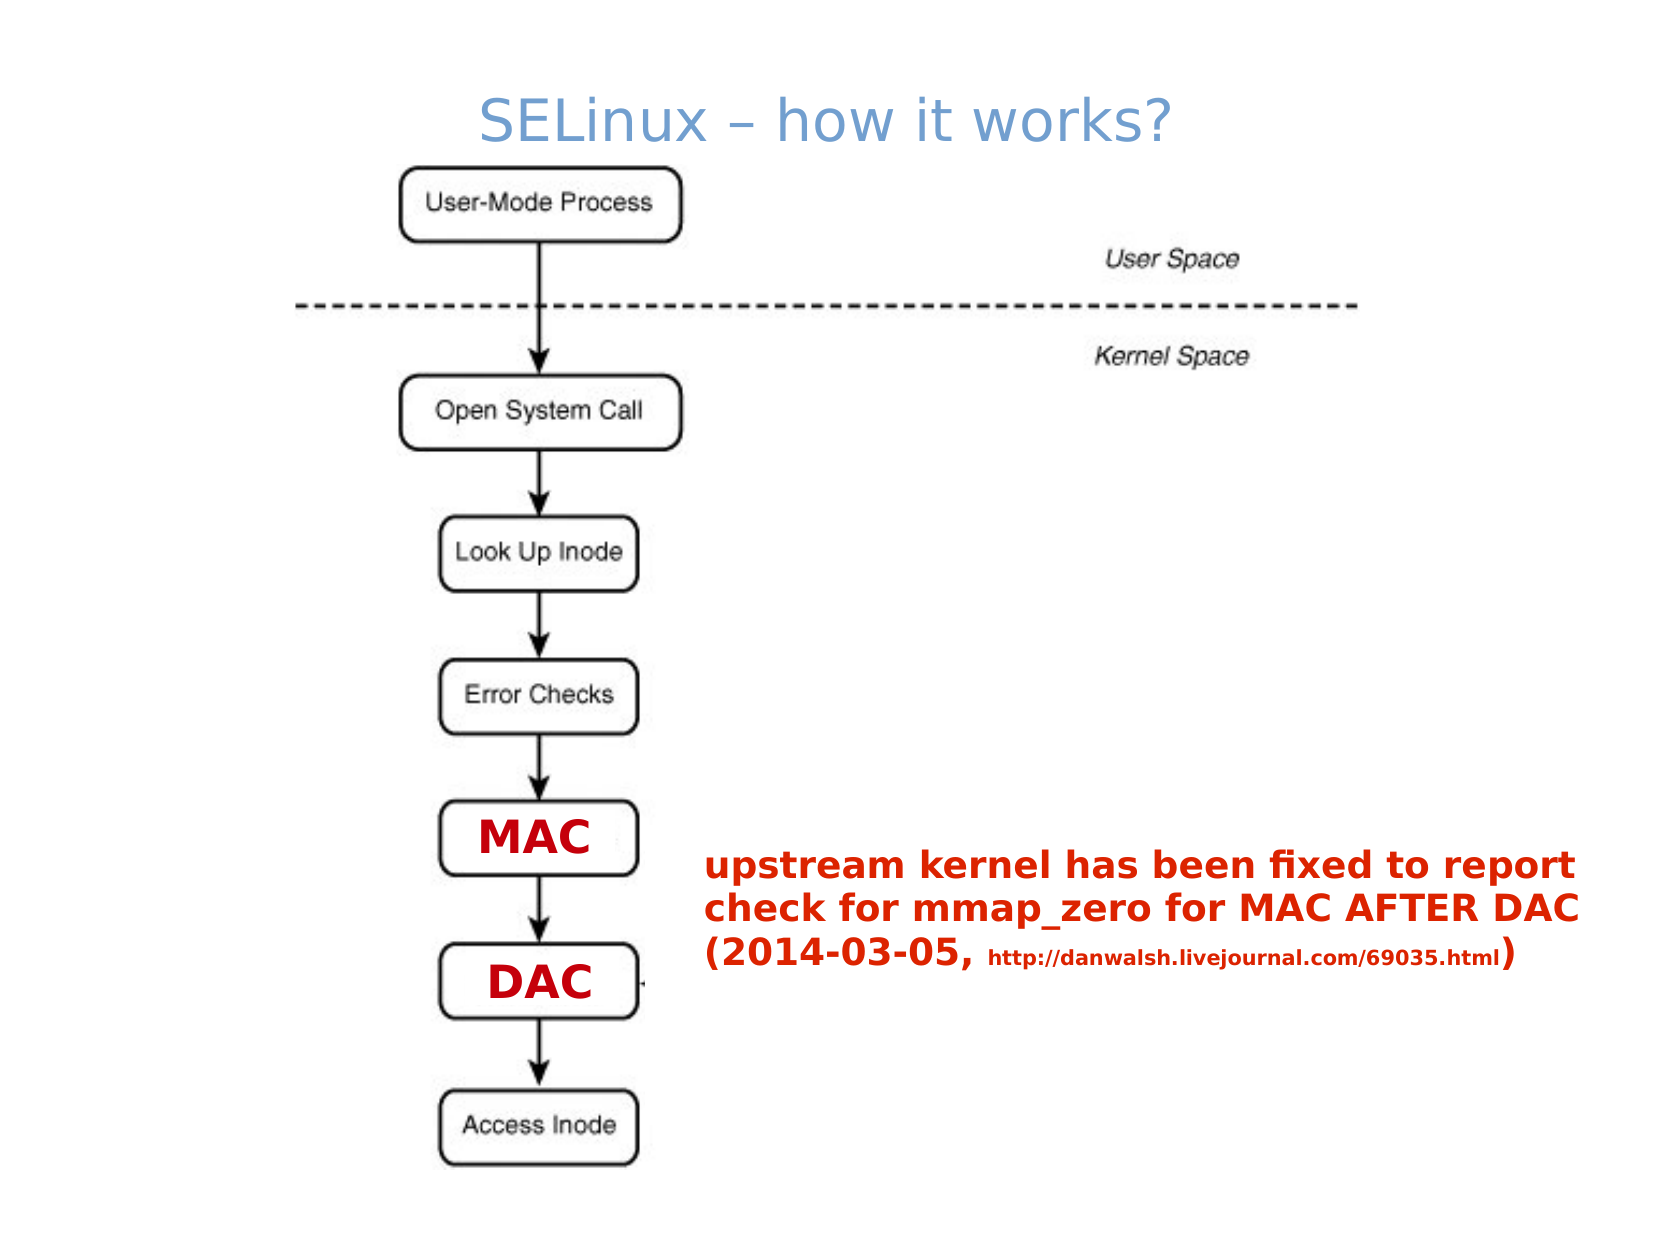

SELinux – how it works?
MAC
upstream kernel has been fixed to report
check for mmap_zero for MAC AFTER DAC
(2014-03-05, http://danwalsh.livejournal.com/69035.html)
DAC